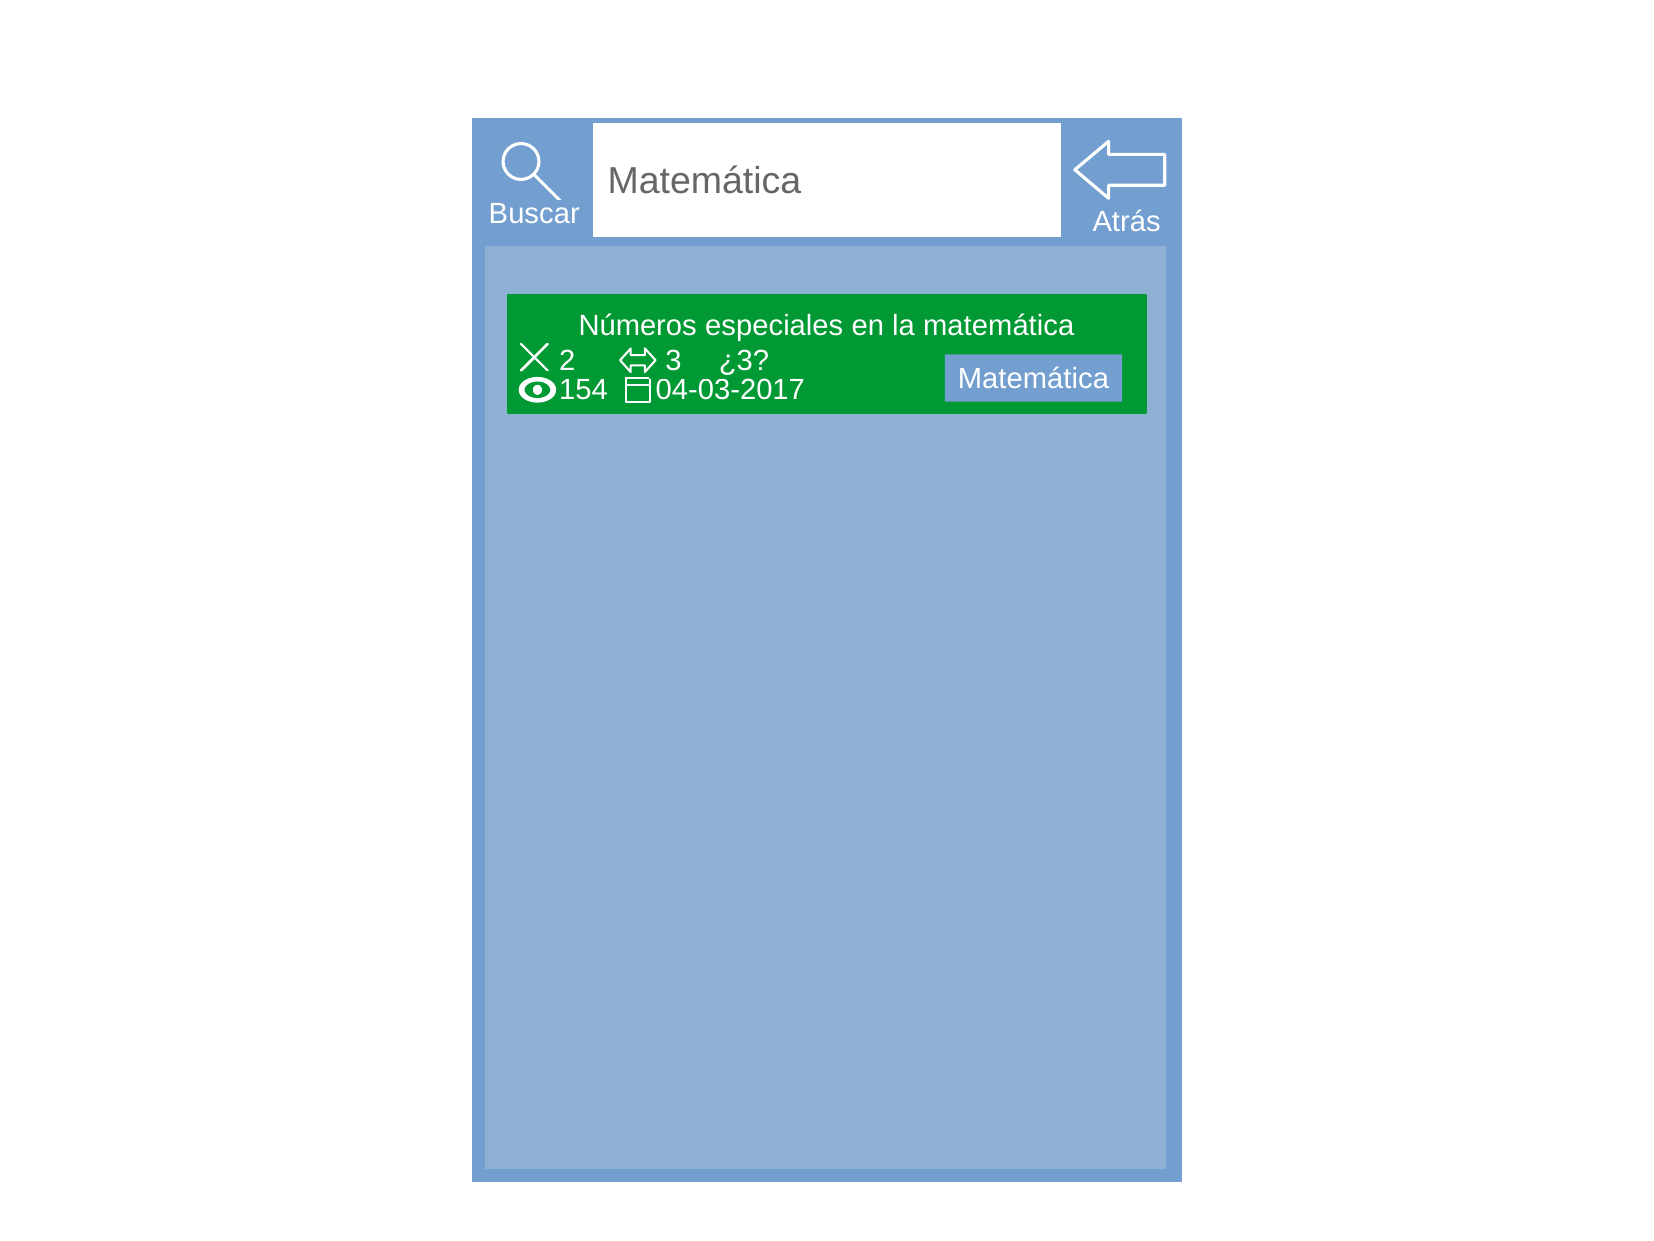

Buscar
Matemática
Atrás
Números especiales en la matemática
2
3
¿3?
Matemática
154
04-03-2017